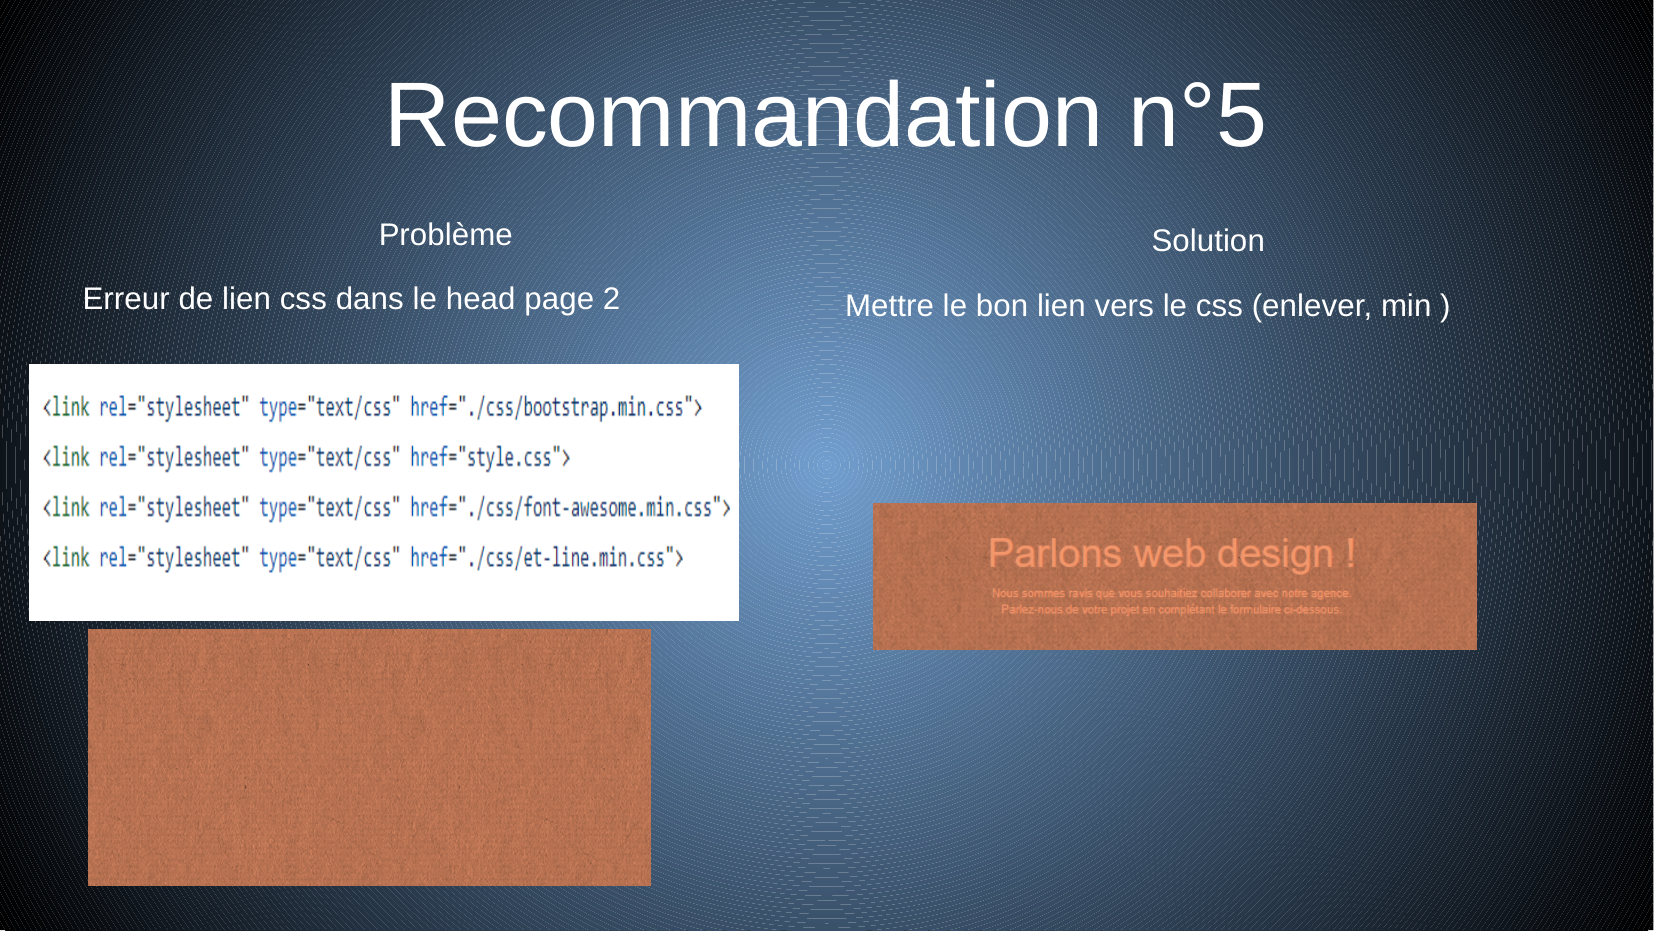

# Recommandation n°5
Problème
Erreur de lien css dans le head page 2
Solution
Mettre le bon lien vers le css (enlever, min )